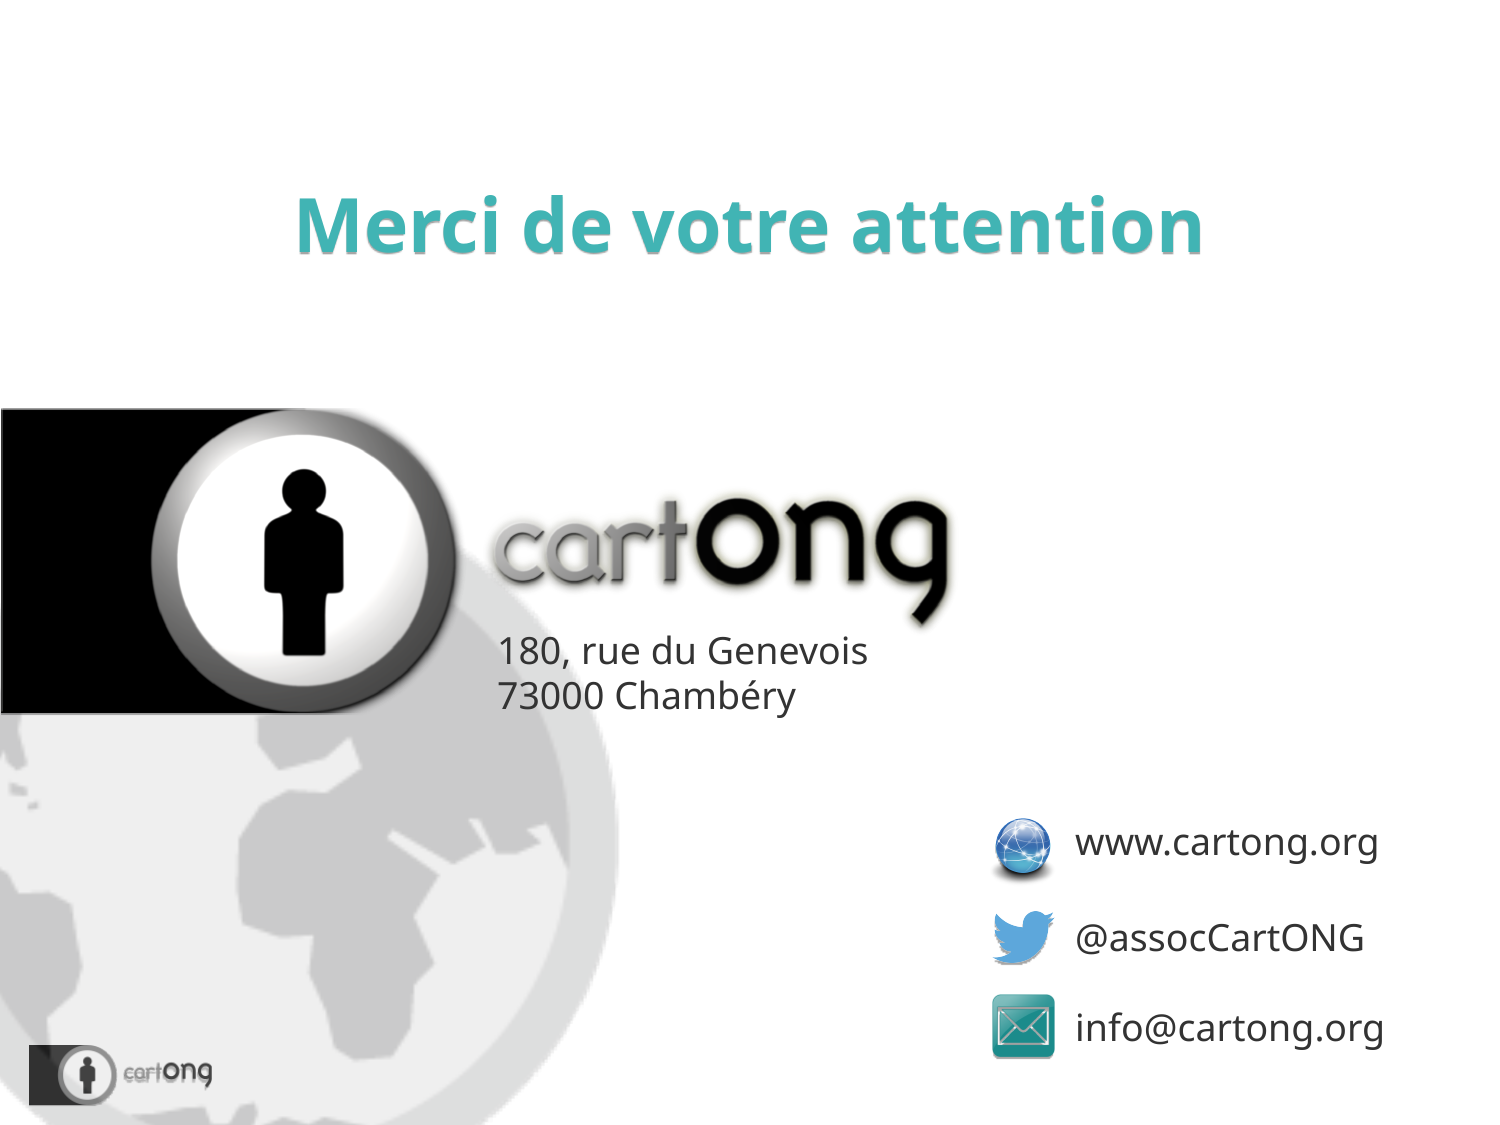

# Merci de votre attention
180, rue du Genevois
73000 Chambéry
www.cartong.org
@assocCartONG
info@cartong.org